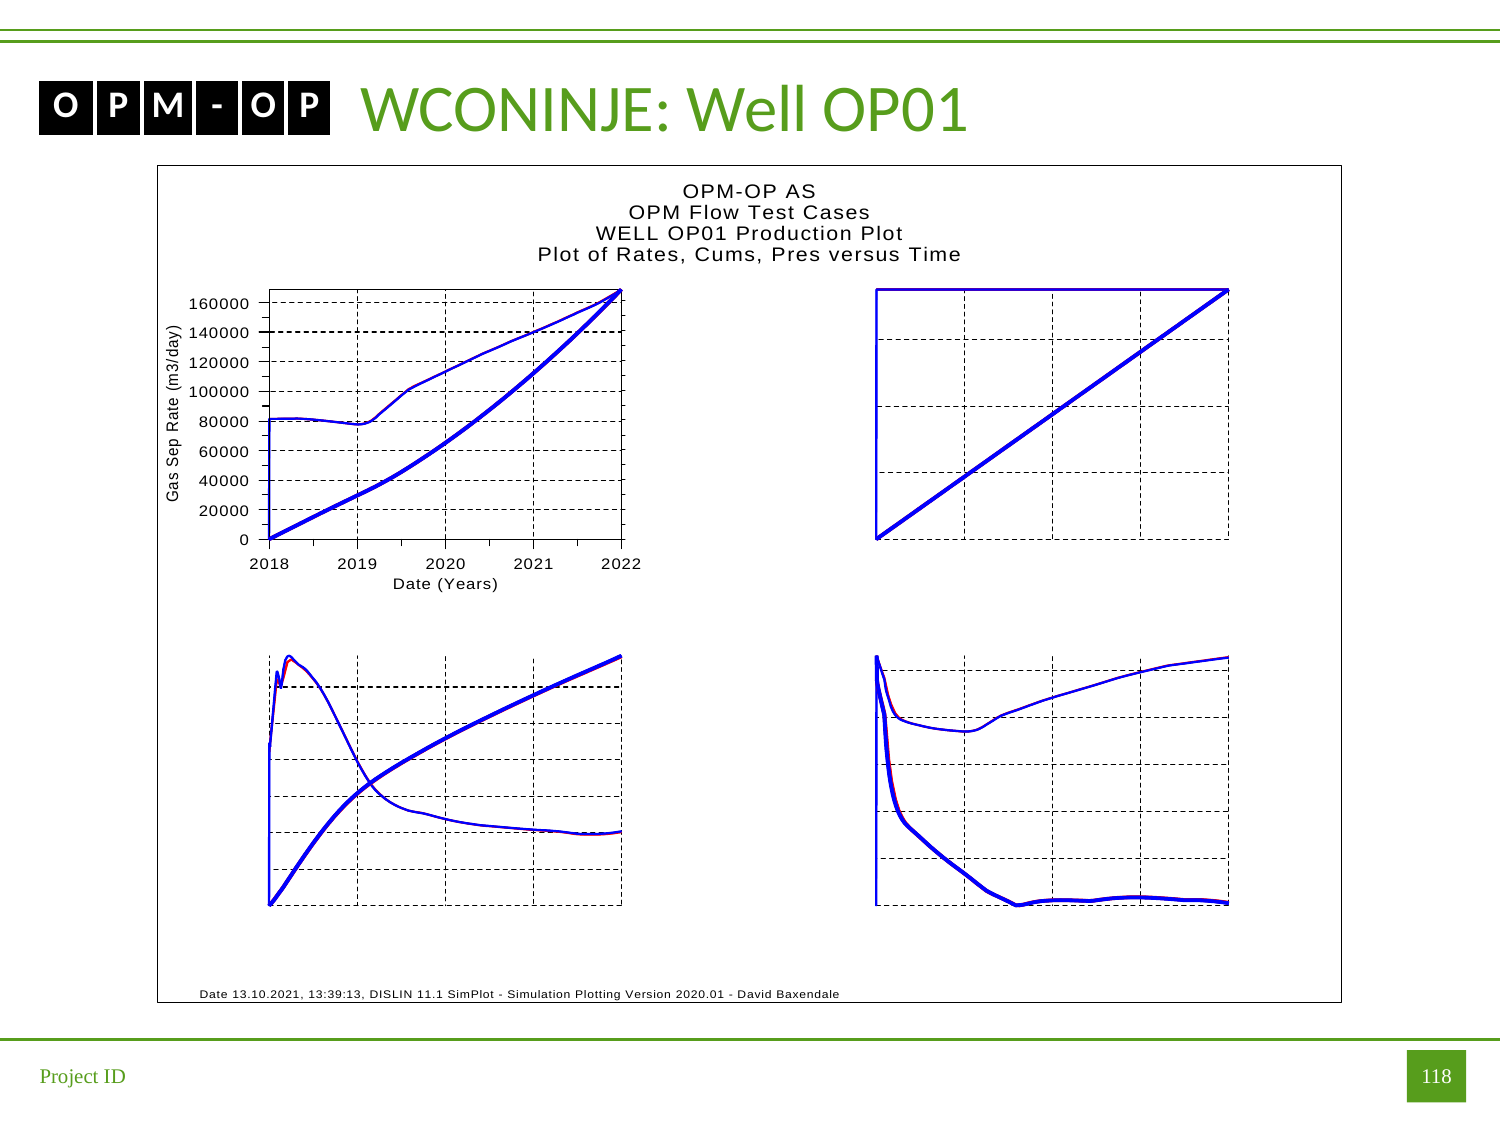

# WCONINJE: well OP01
Project ID
118